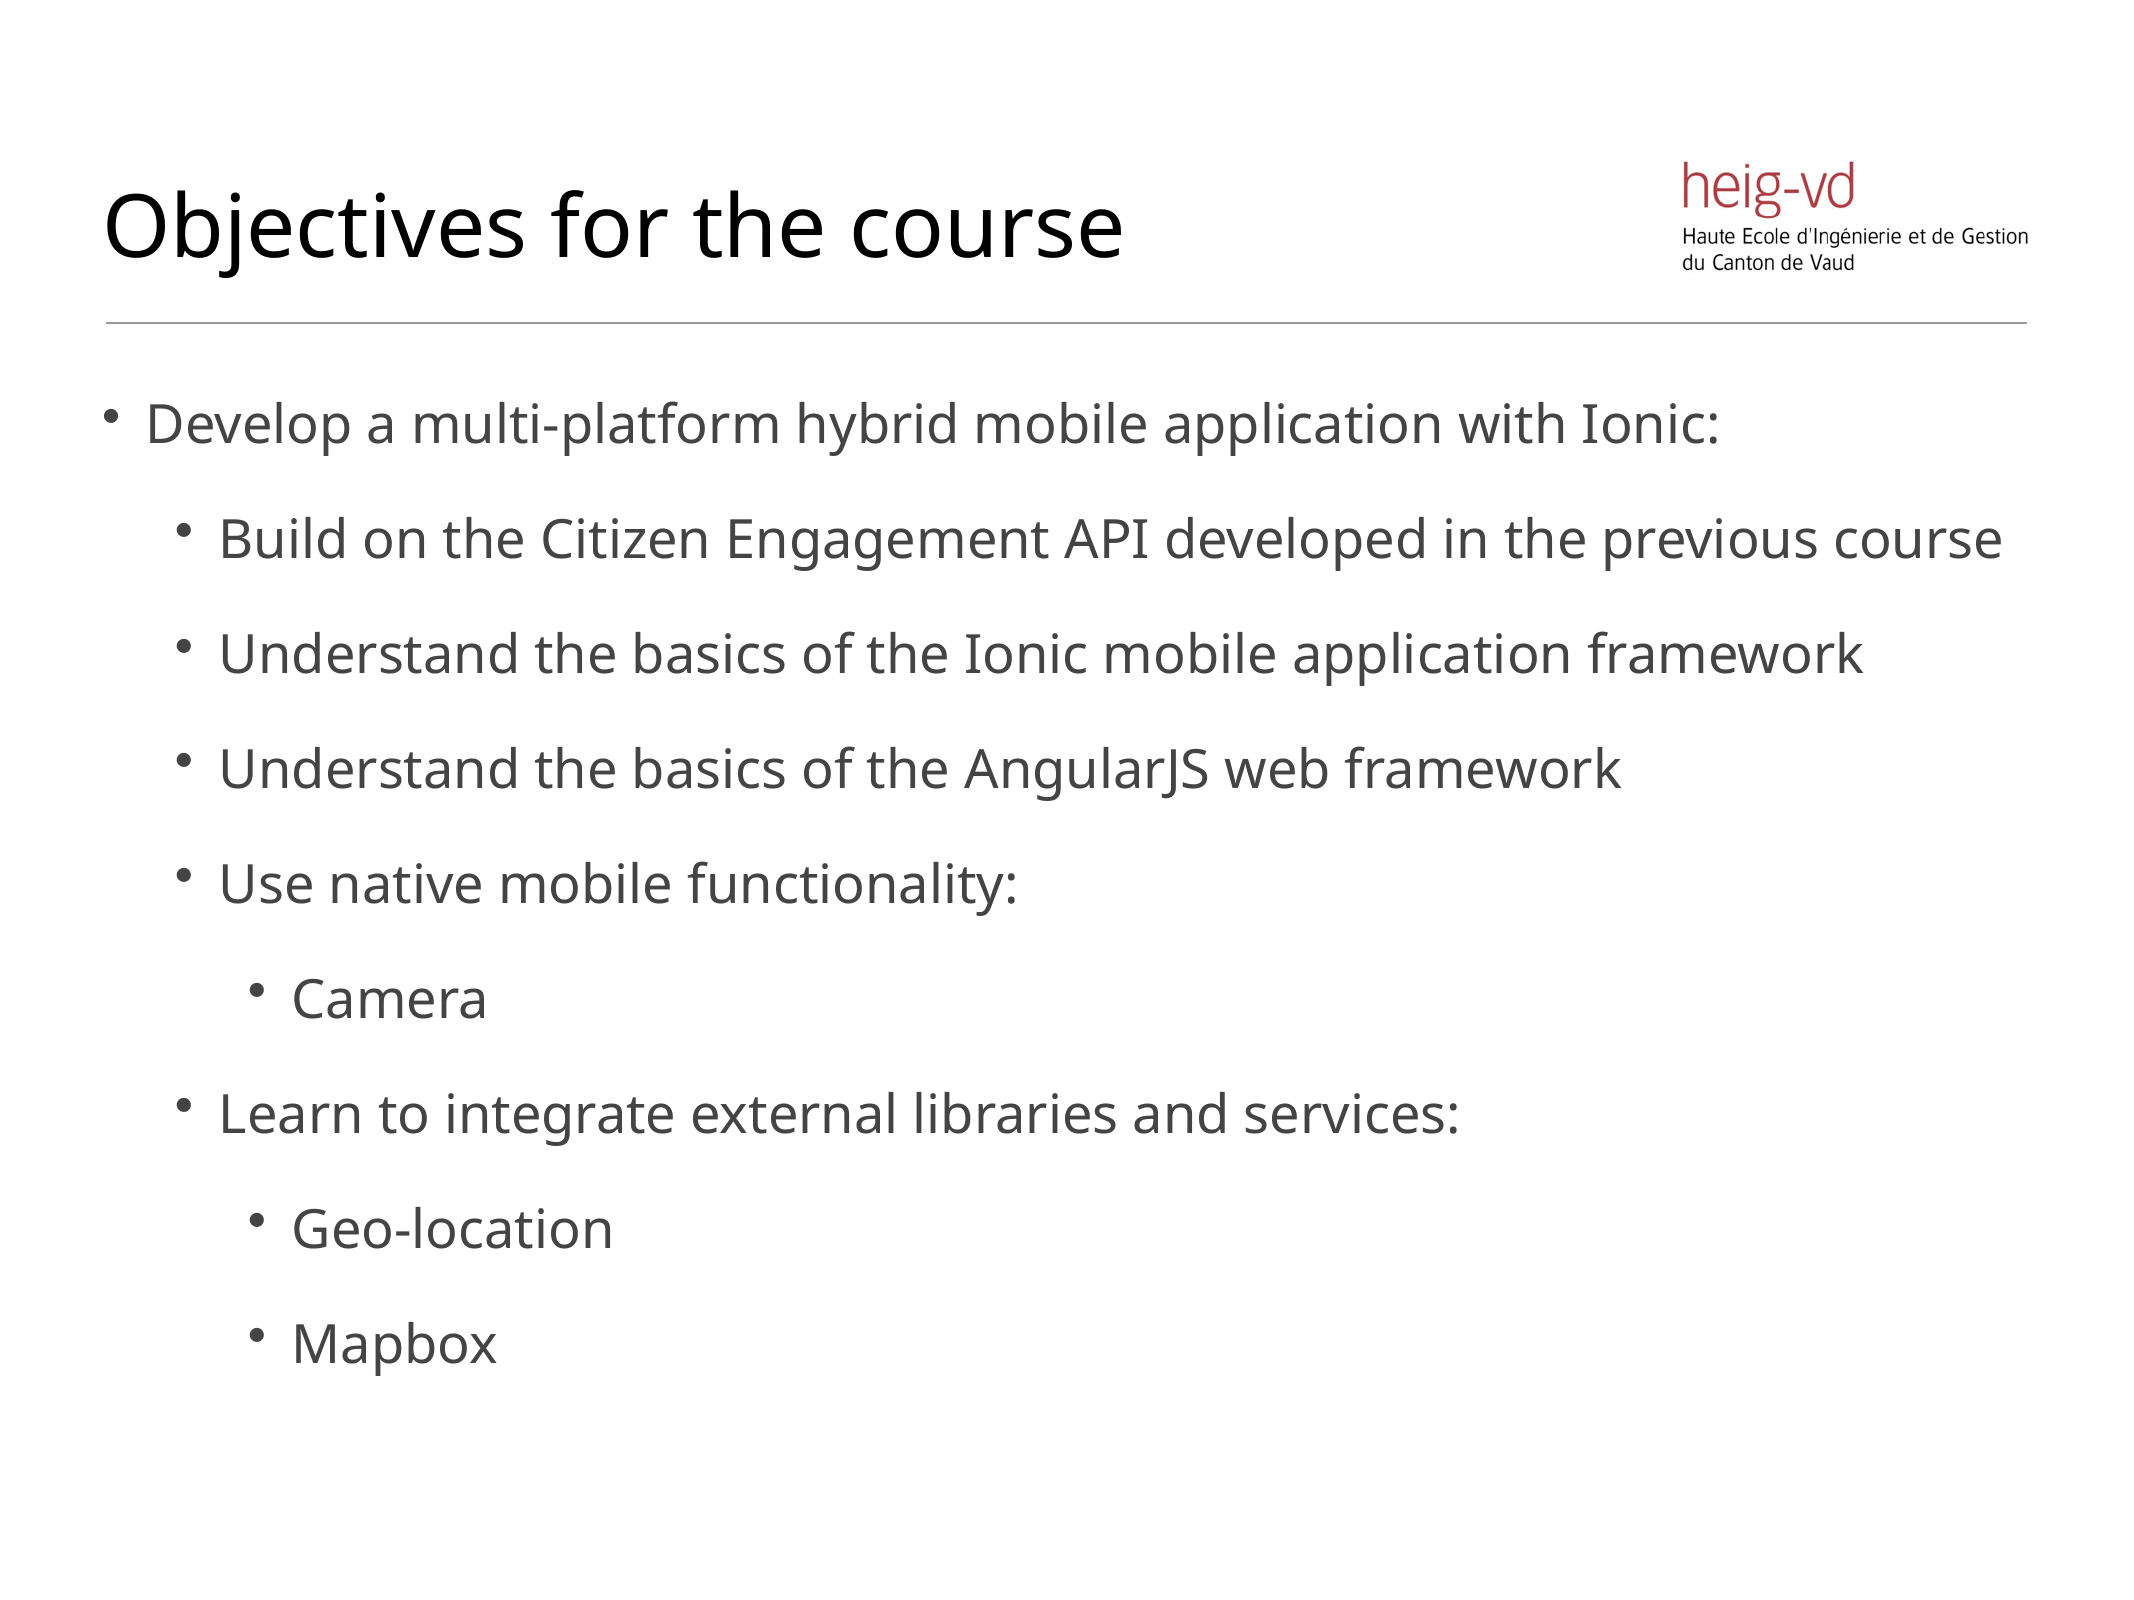

# Objectives for the course
Develop a multi-platform hybrid mobile application with Ionic:
Build on the Citizen Engagement API developed in the previous course
Understand the basics of the Ionic mobile application framework
Understand the basics of the AngularJS web framework
Use native mobile functionality:
Camera
Learn to integrate external libraries and services:
Geo-location
Mapbox